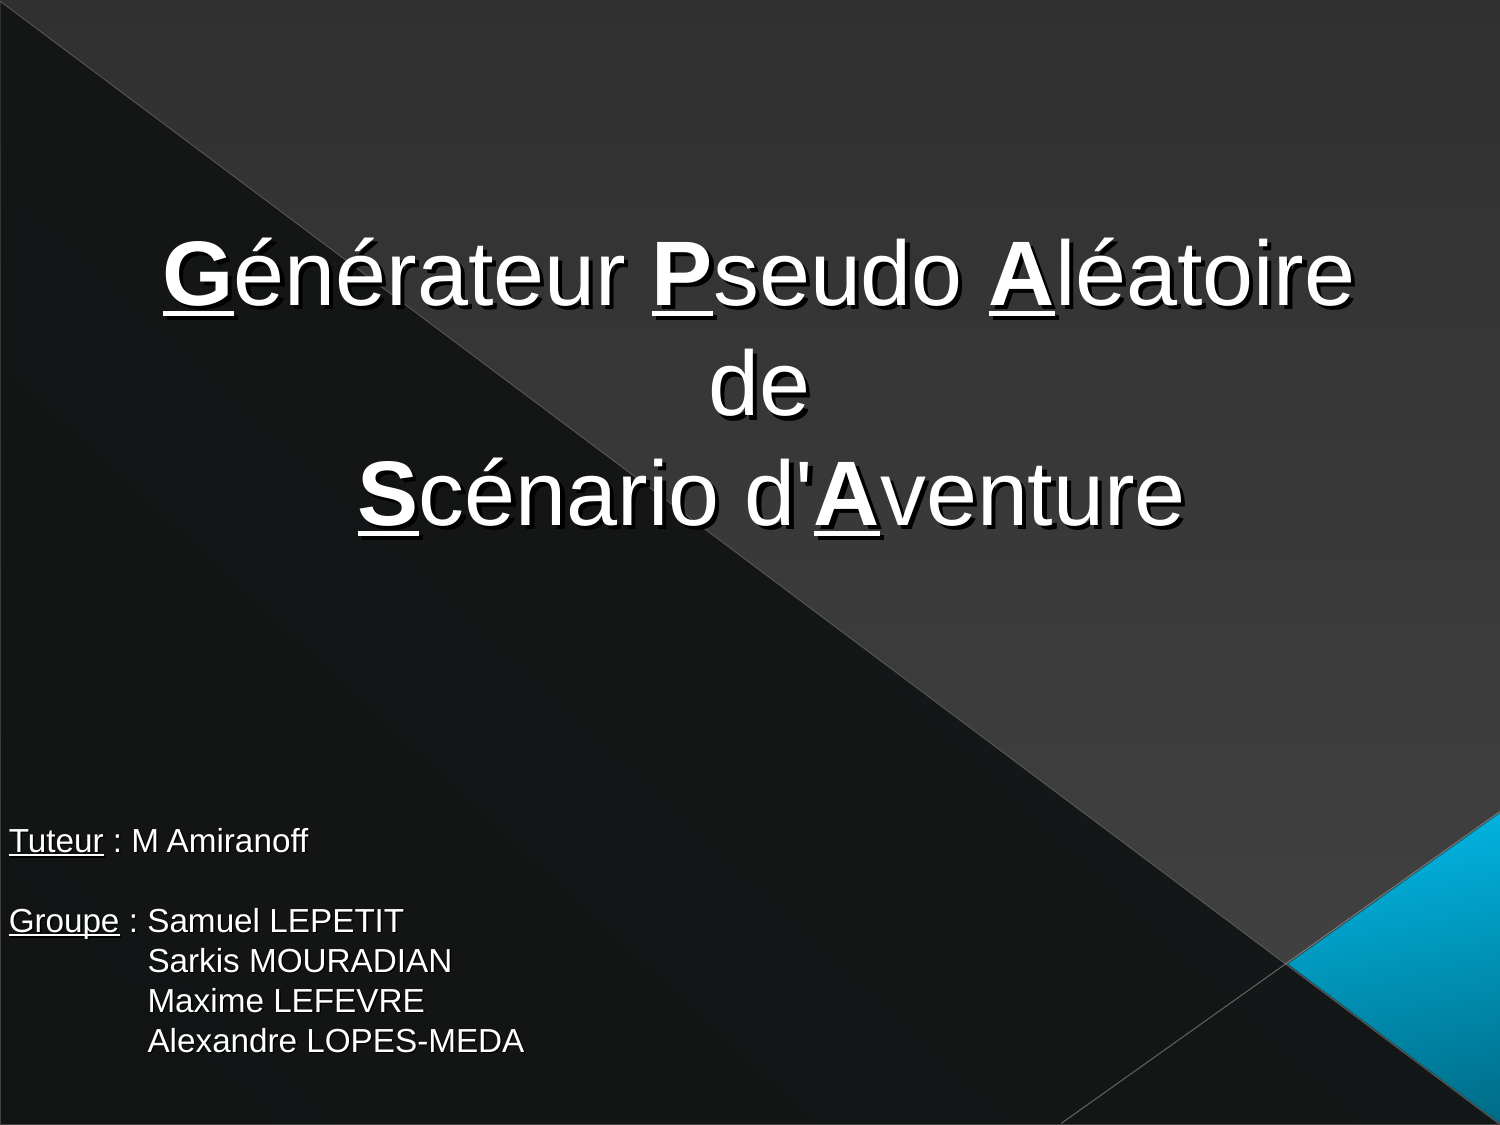

# Générateur Pseudo Aléatoire de Scénario d'Aventure
Tuteur : M Amiranoff
Groupe : Samuel LEPETIT
	 Sarkis MOURADIAN
	 Maxime LEFEVRE
	 Alexandre LOPES-MEDA